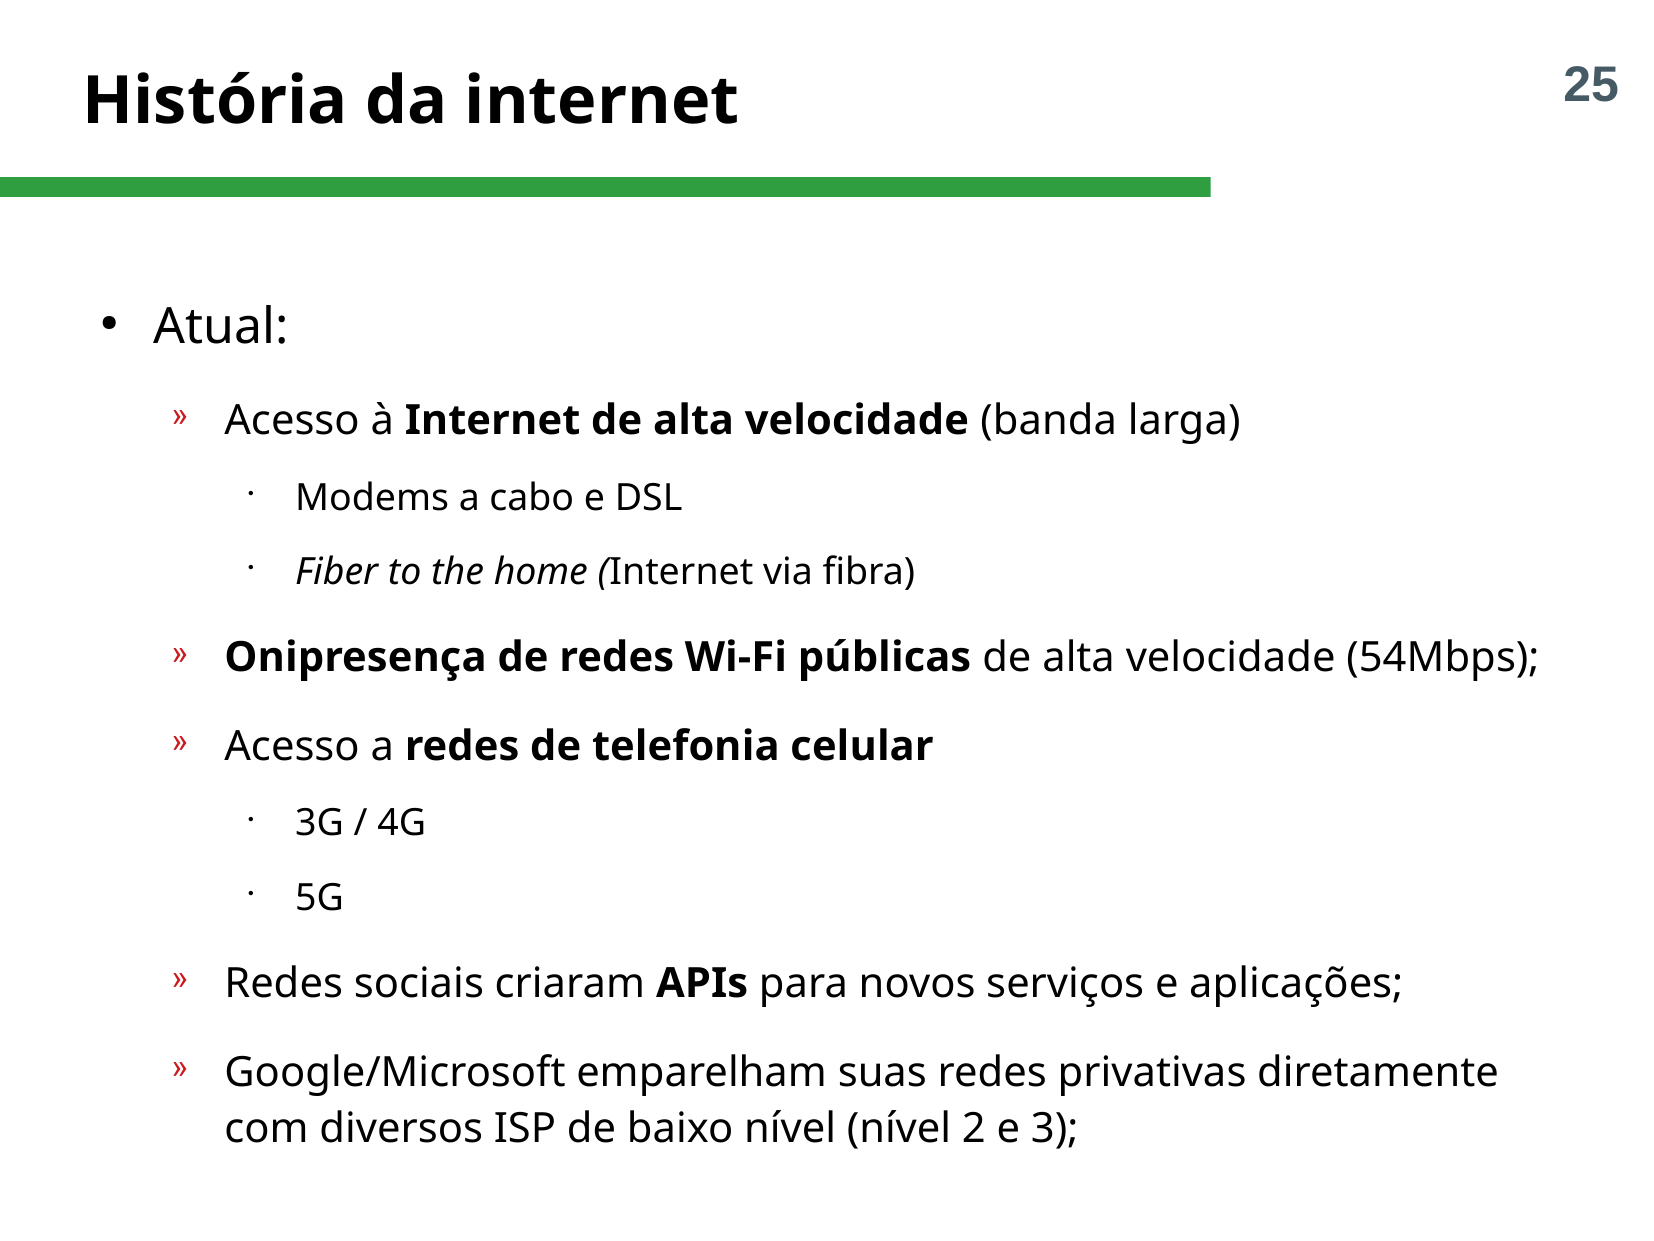

# História da internet
Atual:
Acesso à Internet de alta velocidade (banda larga)
Modems a cabo e DSL
Fiber to the home (Internet via fibra)
Onipresença de redes Wi-Fi públicas de alta velocidade (54Mbps);
Acesso a redes de telefonia celular
3G / 4G
5G
Redes sociais criaram APIs para novos serviços e aplicações;
Google/Microsoft emparelham suas redes privativas diretamente com diversos ISP de baixo nível (nível 2 e 3);